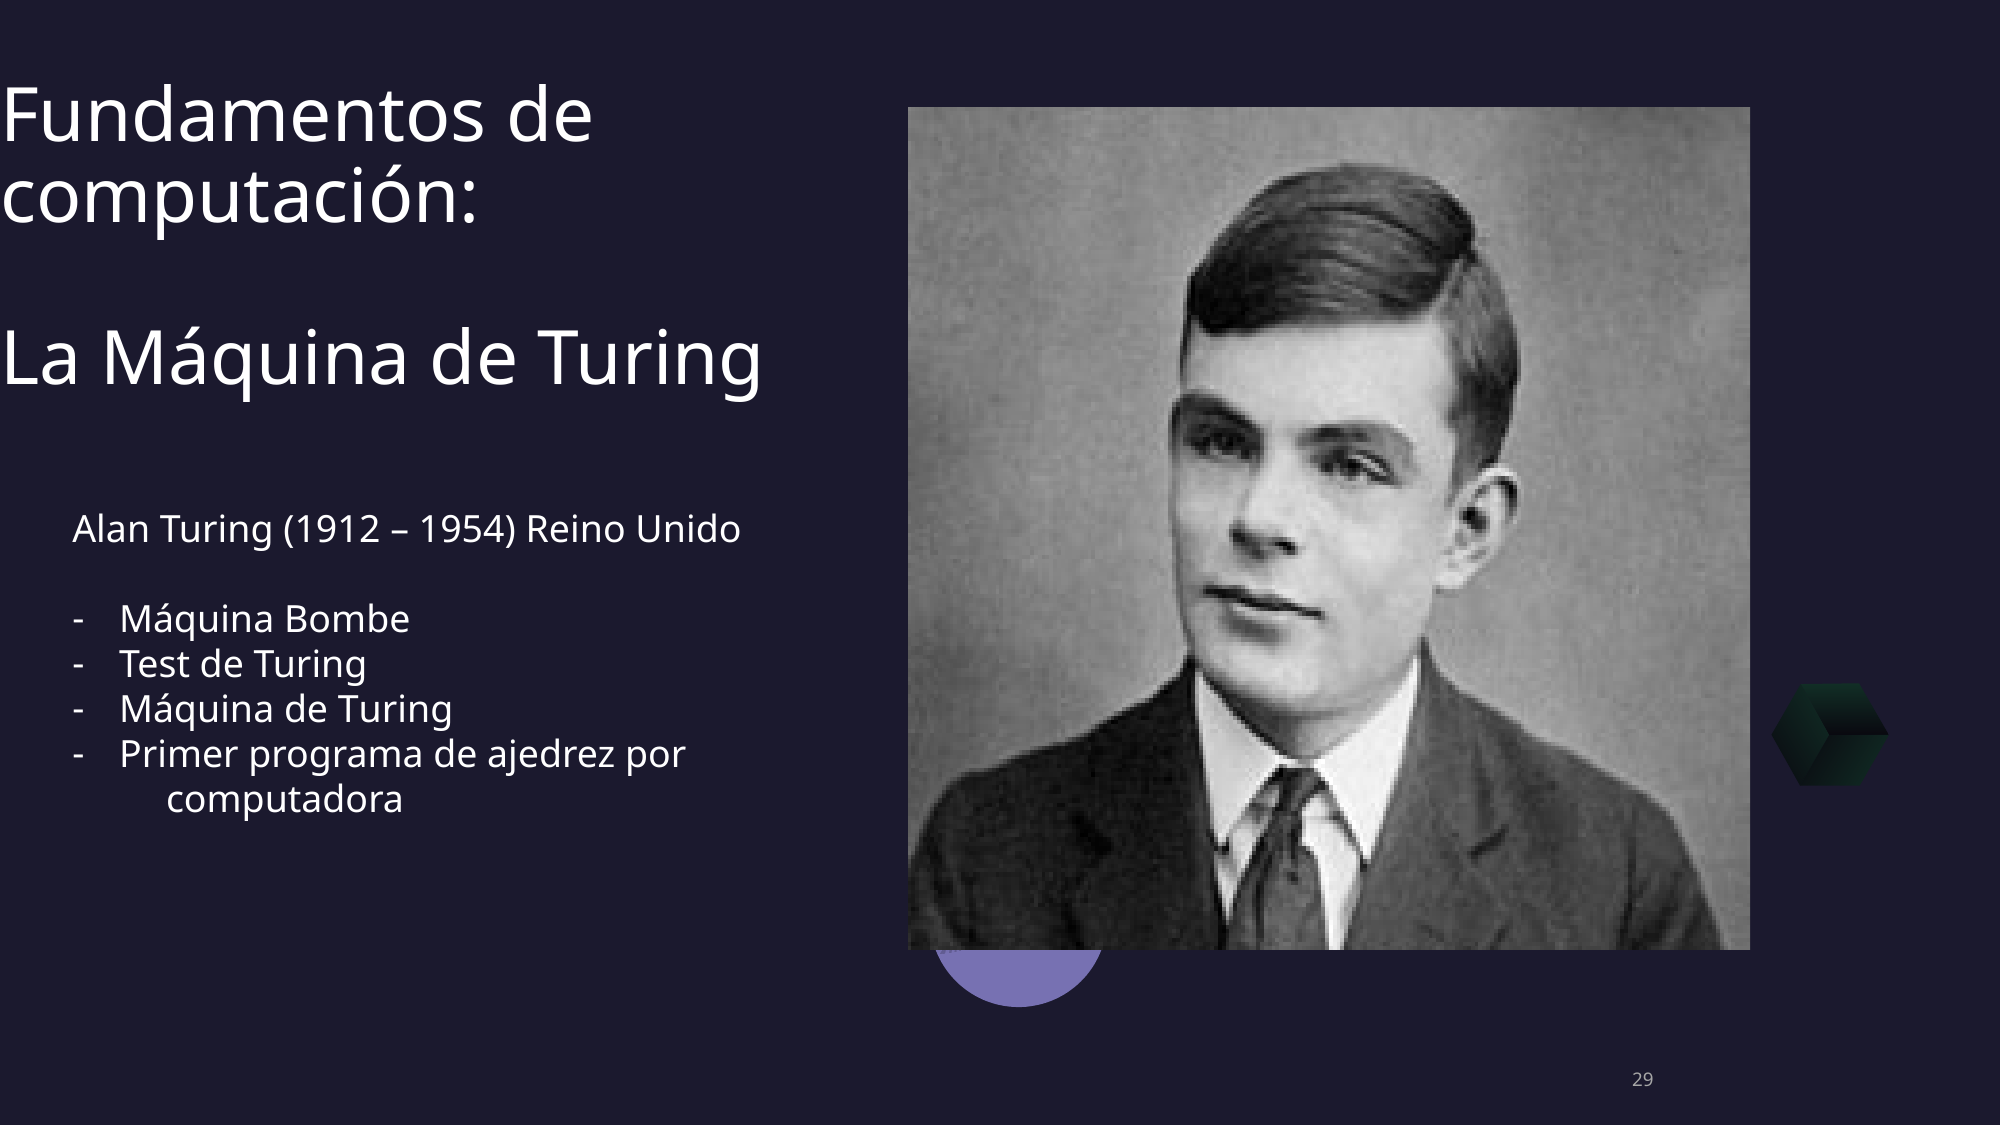

# Fundamentos de computación: La Máquina de Turing
Alan Turing (1912 – 1954) Reino Unido
Máquina Bombe
Test de Turing
Máquina de Turing
Primer programa de ajedrez por computadora